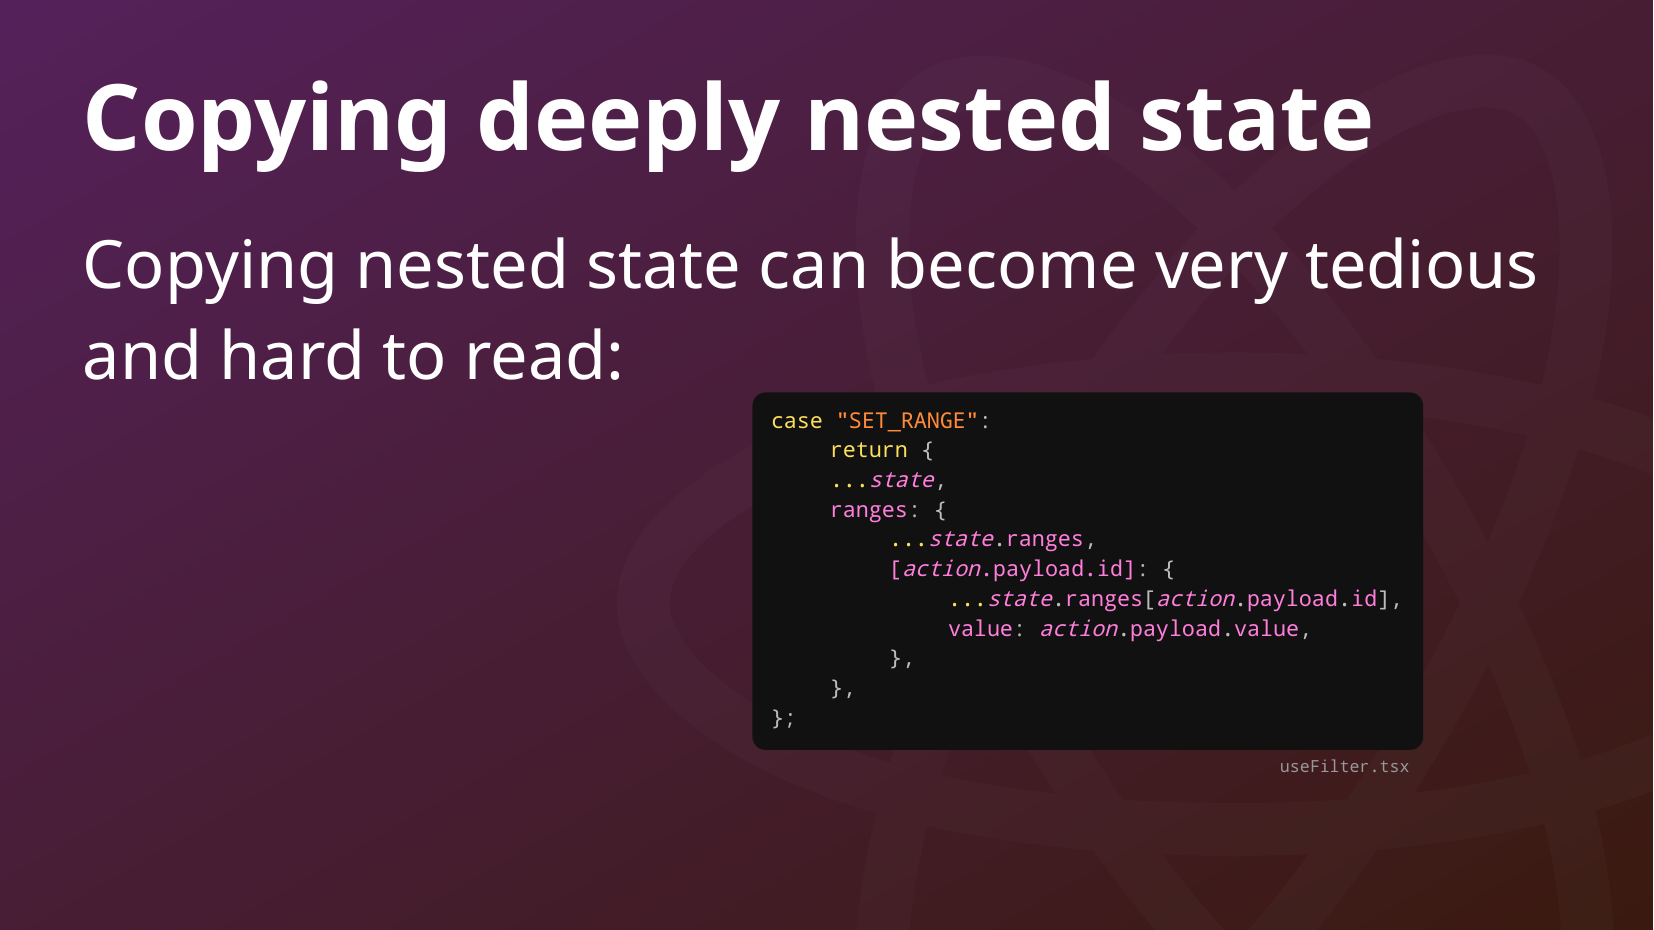

# Copying deeply nested state
Copying nested state can become very tedious and hard to read:
case "SET_RANGE":
return {
...state,
ranges: {
...state.ranges,
[action.payload.id]: {
...state.ranges[action.payload.id],
value: action.payload.value,
},
},
};
useFilter.tsx